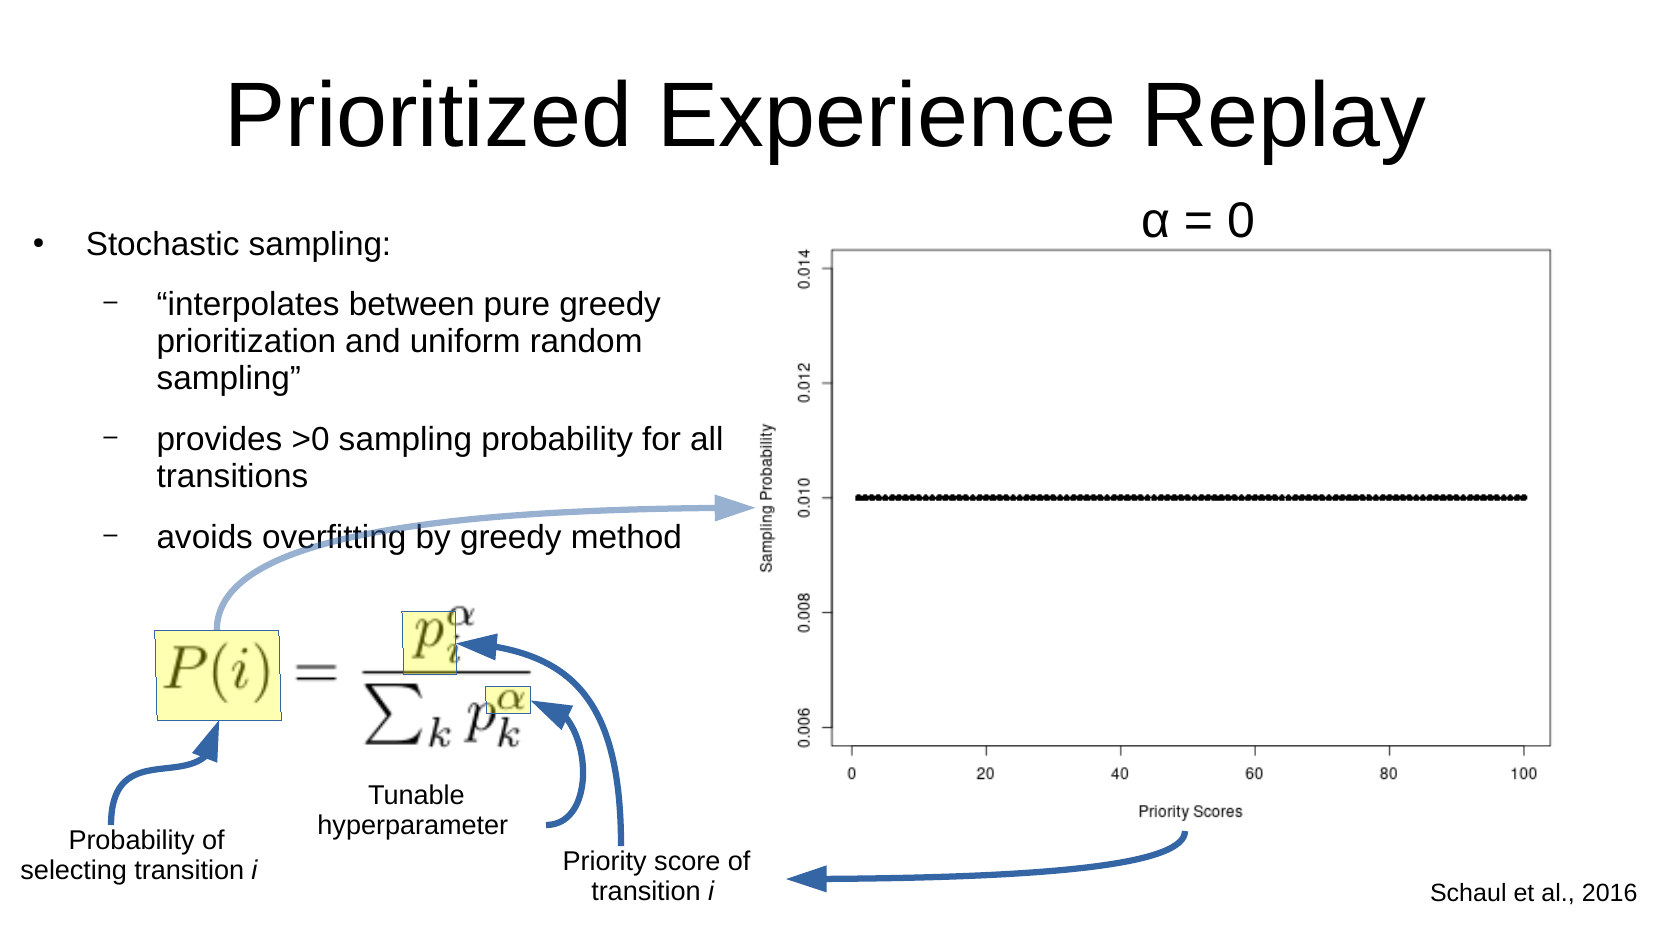

# Prioritized Experience Replay
α = 0
Stochastic sampling:
“interpolates between pure greedy prioritization and uniform random sampling”
provides >0 sampling probability for all transitions
avoids overfitting by greedy method
Tunable hyperparameter
Probability of selecting transition i
Priority score of transition i
Schaul et al., 2016